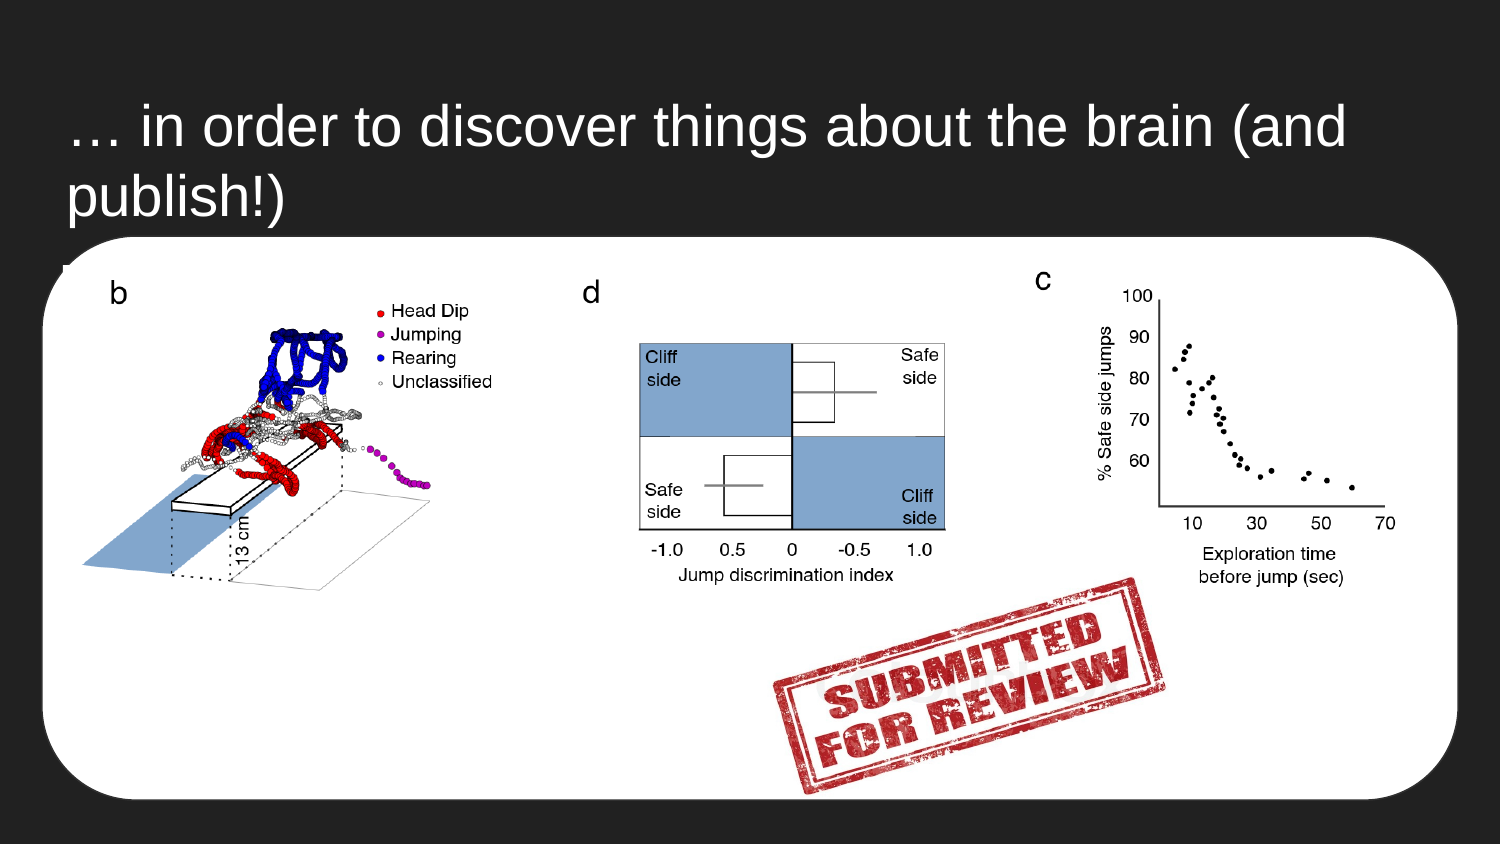

# … in order to discover things about the brain (and publish!)